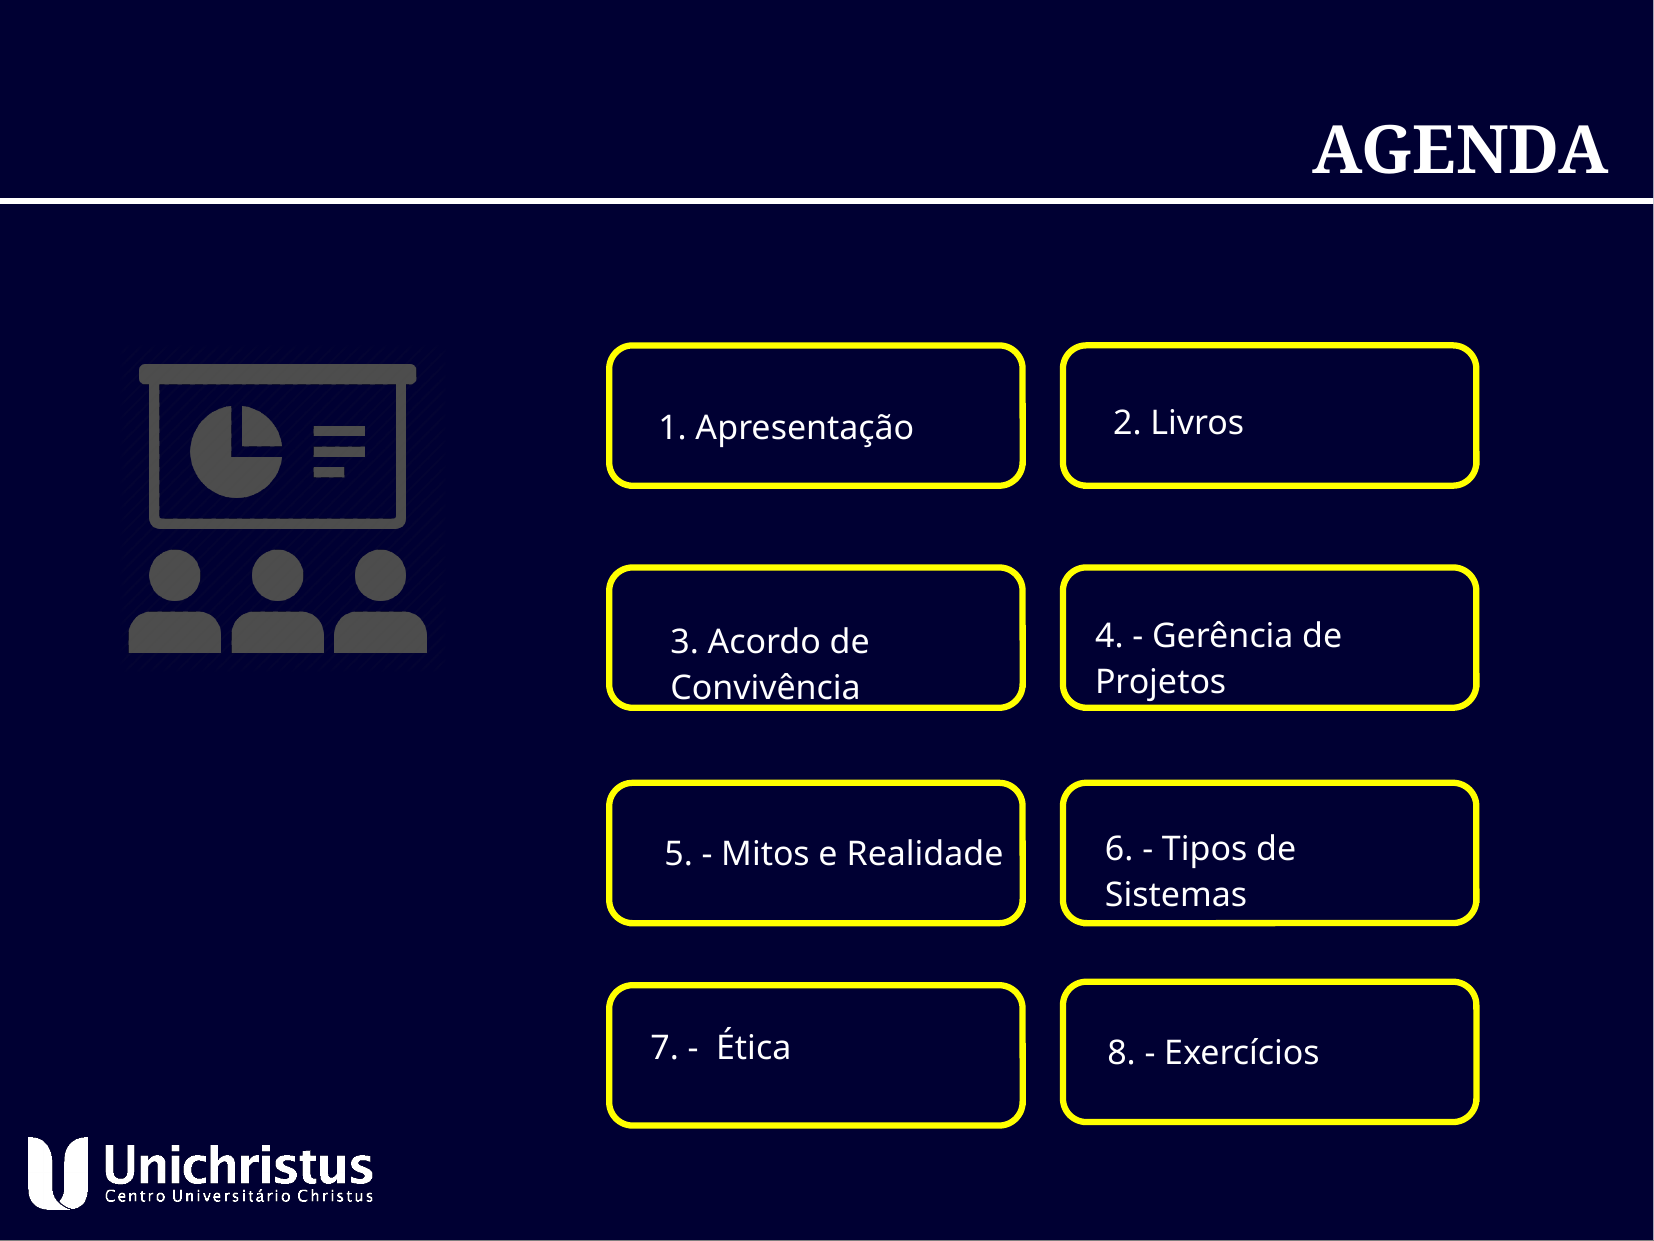

AGENDA
2. Livros
1. Apresentação
4. - Gerência de Projetos
3. Acordo de Convivência
6. - Tipos de Sistemas
5. - Mitos e Realidade
7. - Ética
8. - Exercícios